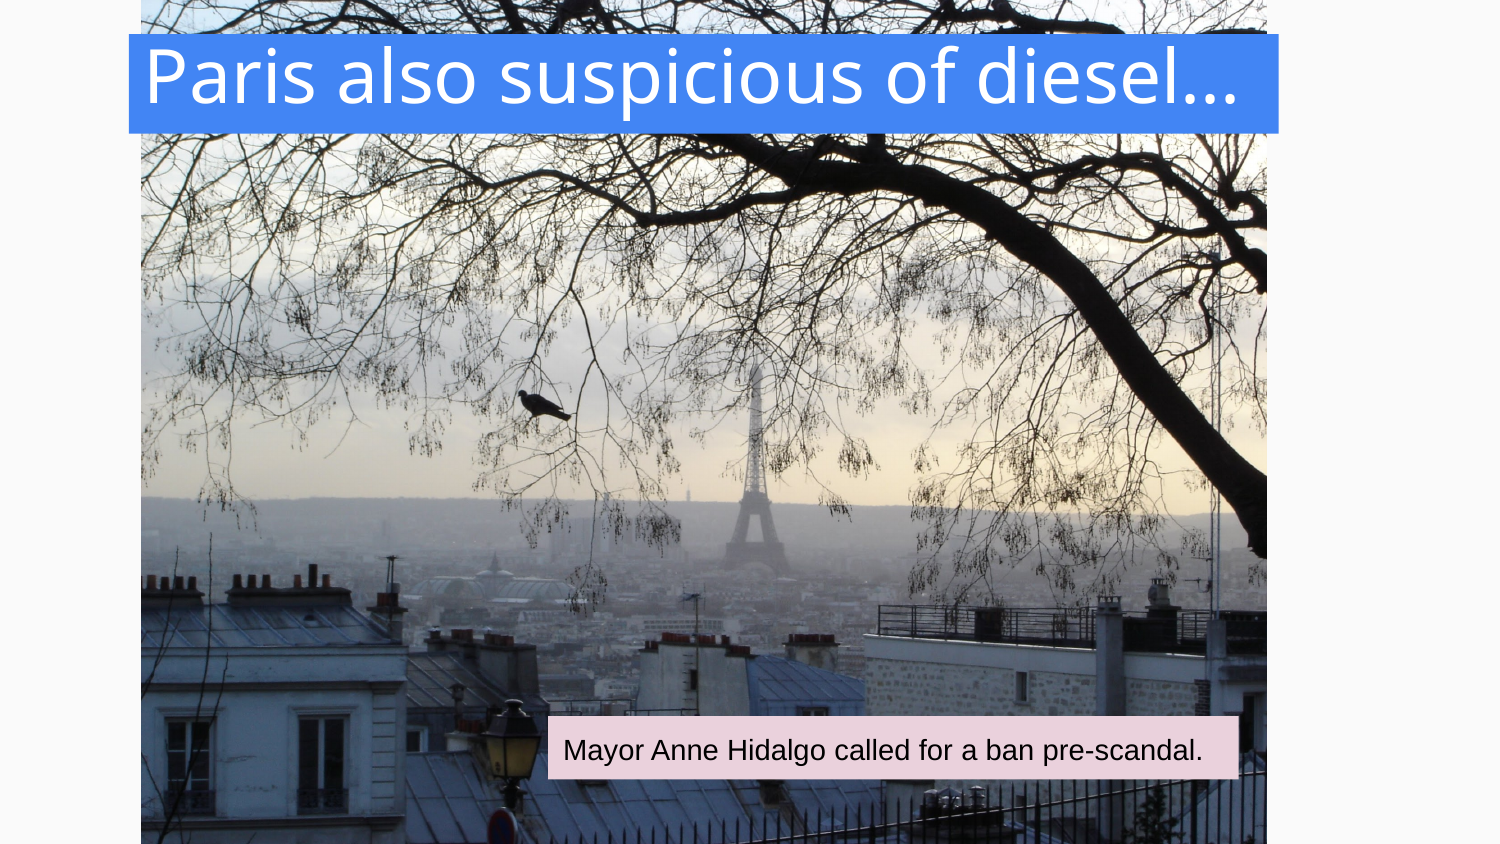

# Paris also suspicious of diesel...
Mayor Anne Hidalgo called for a ban pre-scandal.